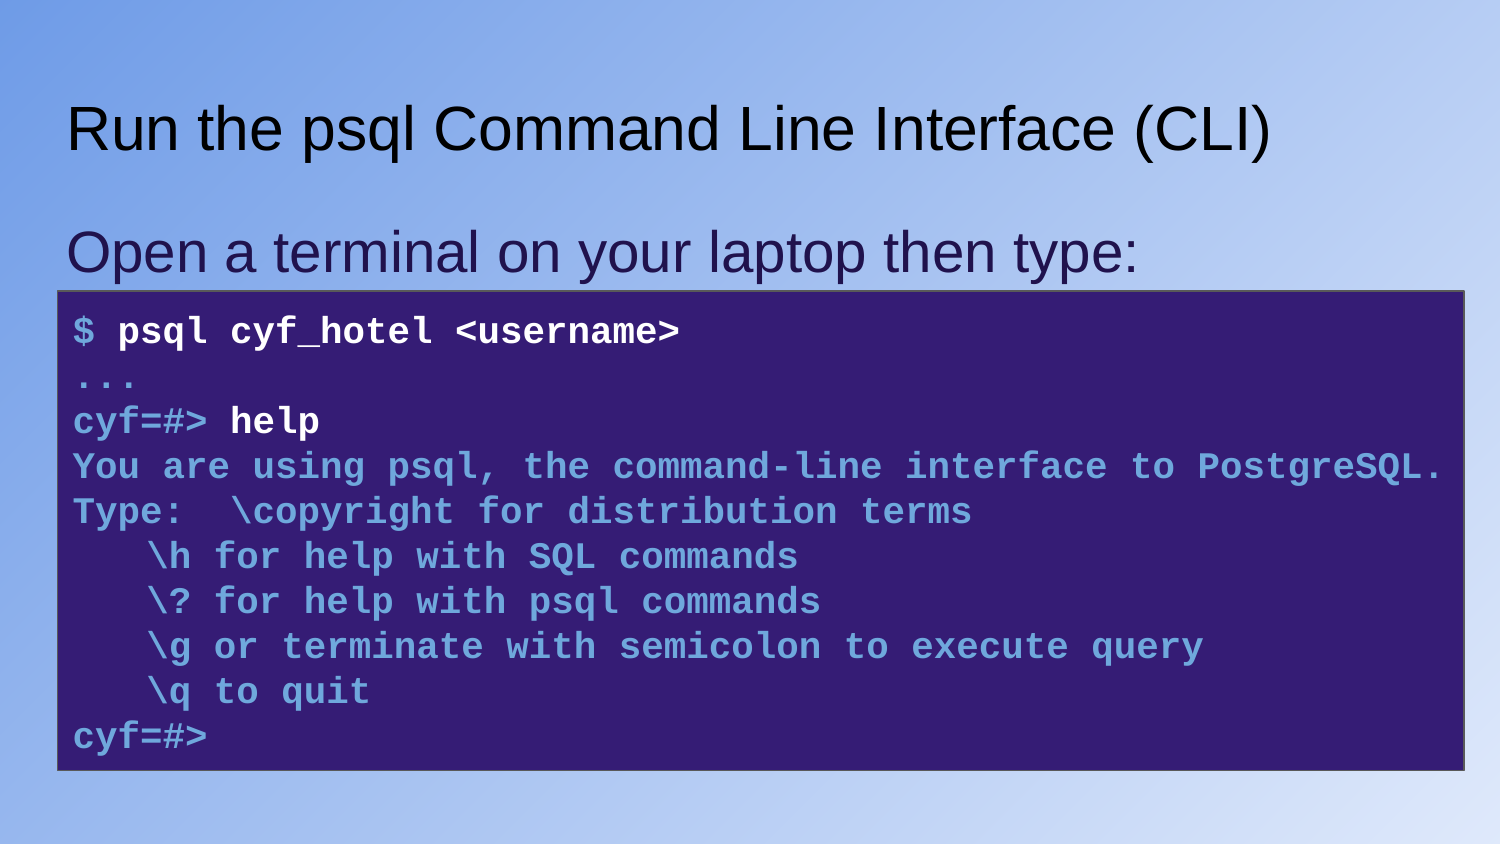

# Run the psql Command Line Interface (CLI)
Open a terminal on your laptop then type:
$ psql cyf_hotel <username>
...
cyf=#> help
You are using psql, the command-line interface to PostgreSQL.
Type: \copyright for distribution terms
 	\h for help with SQL commands
 	\? for help with psql commands
 	\g or terminate with semicolon to execute query
 	\q to quit
cyf=#>